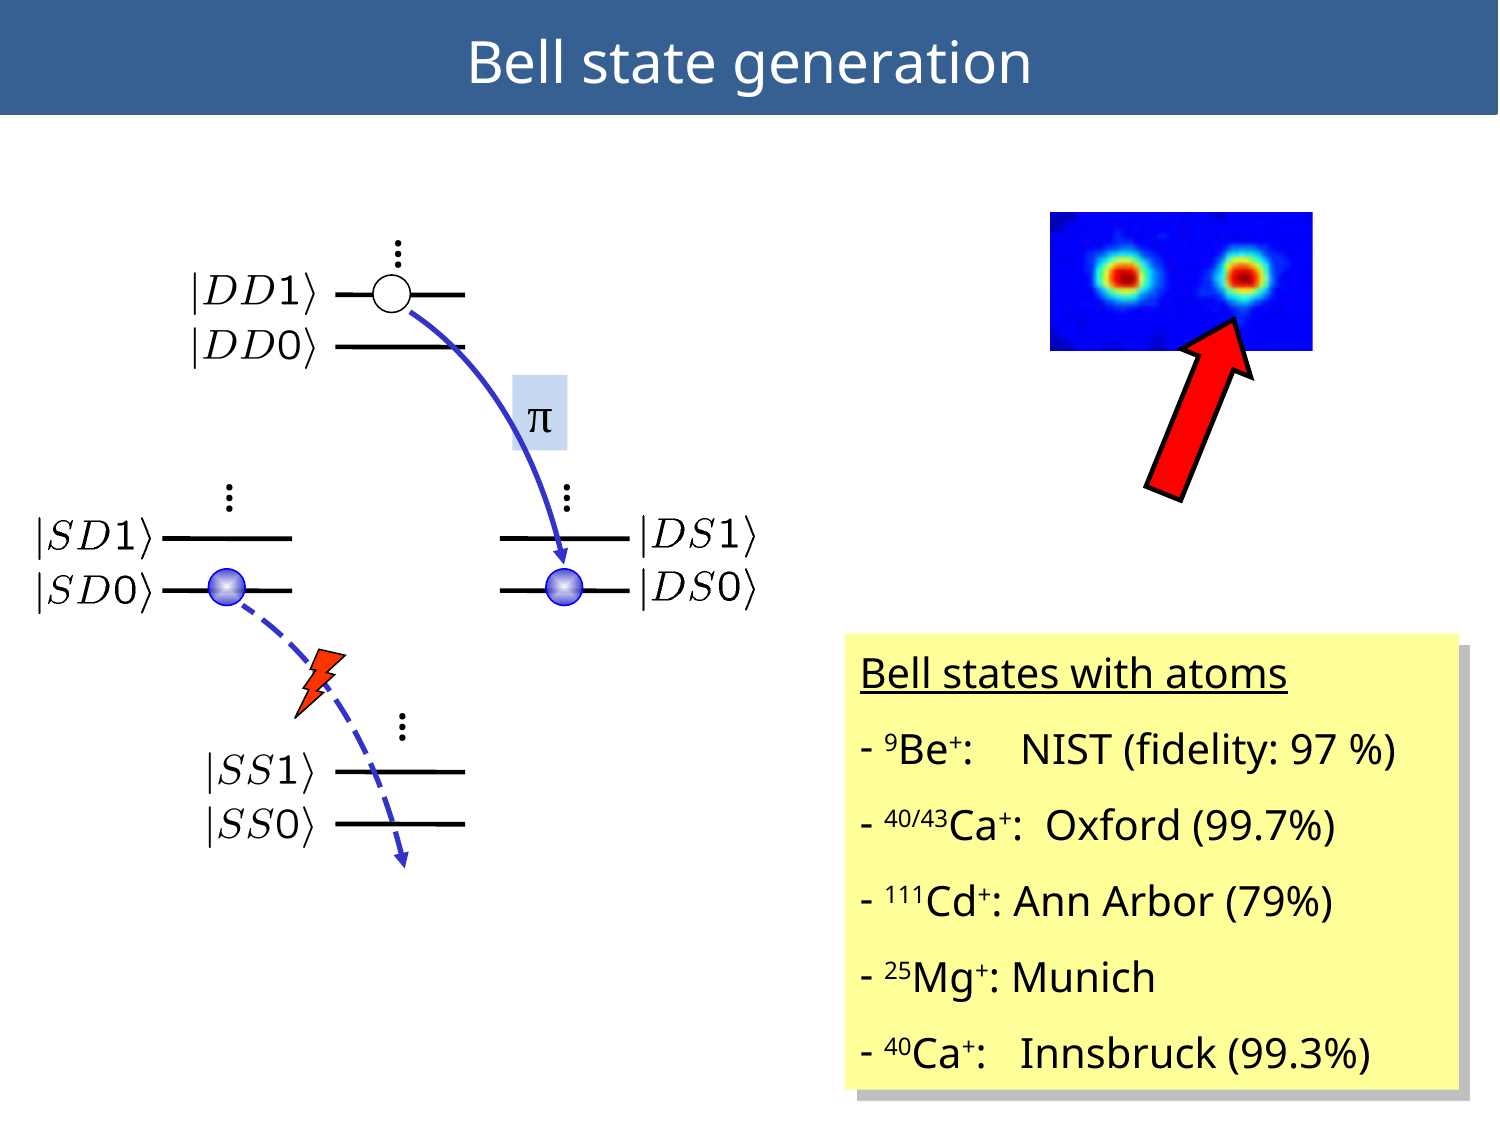

Bell state generation
…
π
…
…
Bell states with atoms
 9Be+: 	 NIST (fidelity: 97 %)
 40/43Ca+: Oxford (99.7%)
 111Cd+: Ann Arbor (79%)
 25Mg+: Munich
 40Ca+: 	 Innsbruck (99.3%)
…